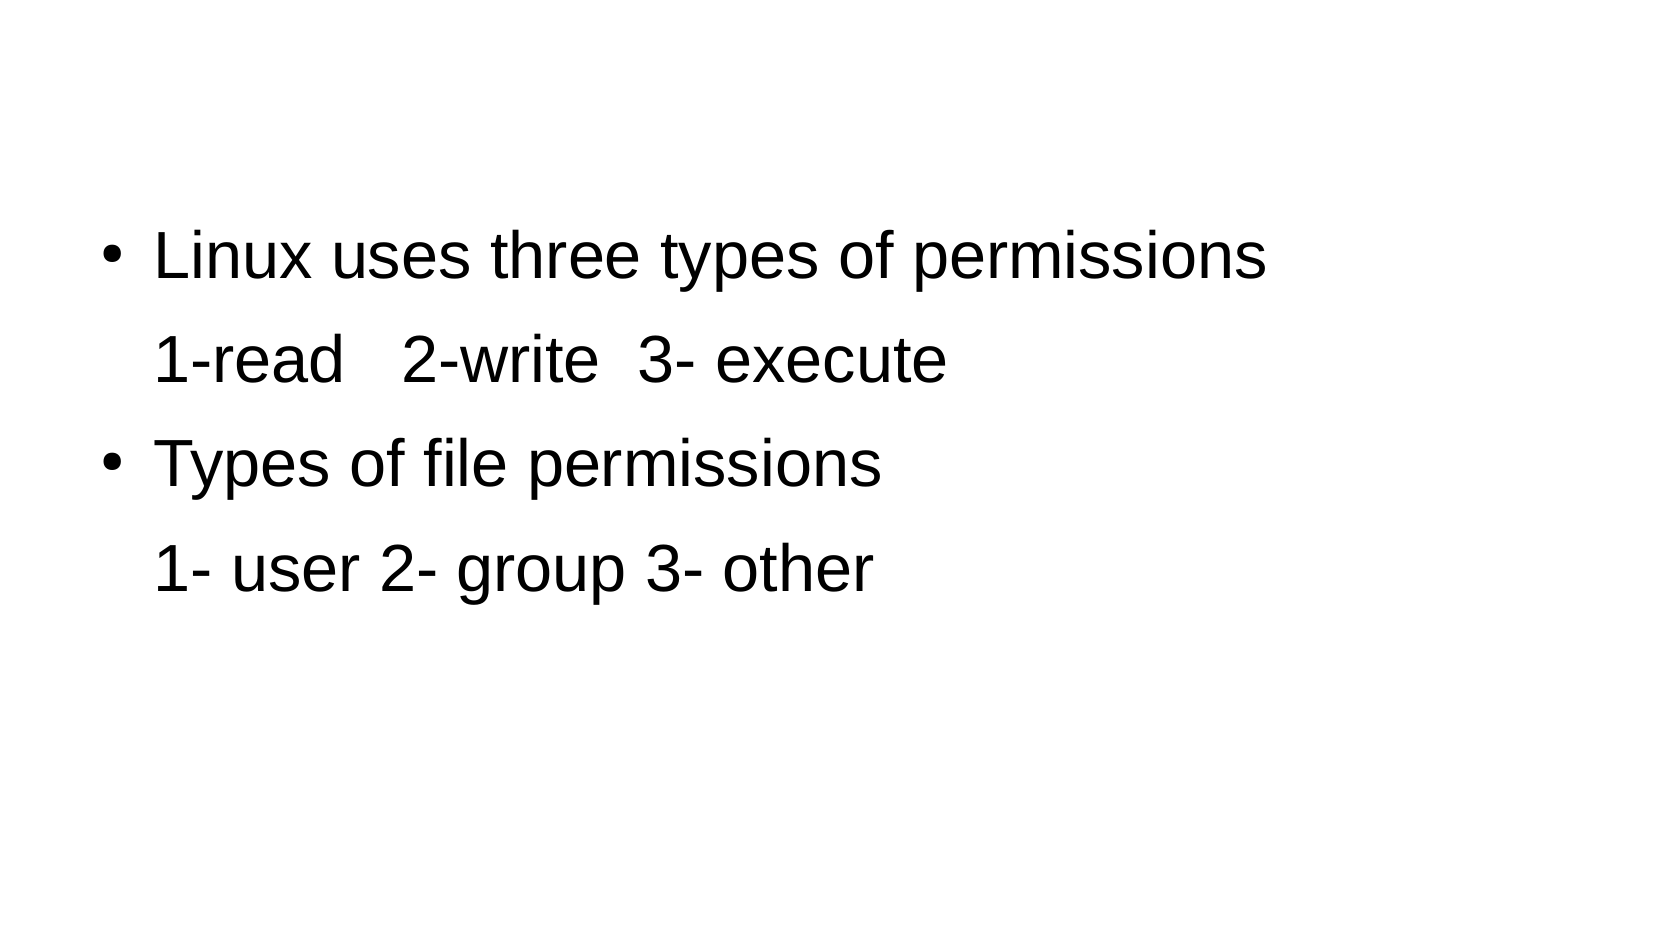

#
Linux uses three types of permissions
1-read 2-write 3- execute
Types of file permissions
1- user 2- group 3- other